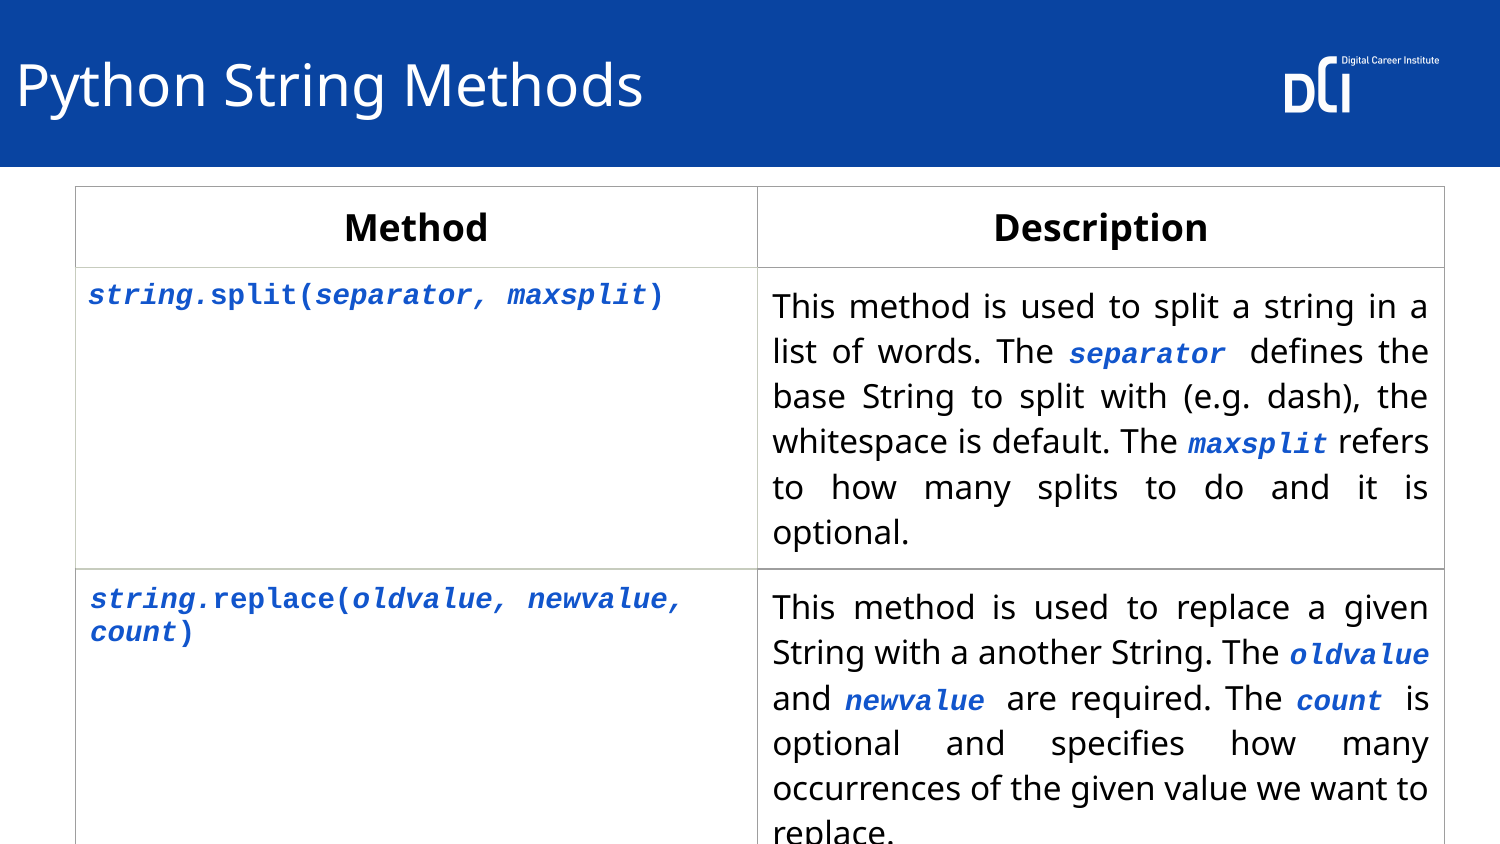

# Python String Methods
| Method | Description |
| --- | --- |
| string.split(separator, maxsplit) | This method is used to split a string in a list of words. The separator defines the base String to split with (e.g. dash), the whitespace is default. The maxsplit refers to how many splits to do and it is optional. |
| string.replace(oldvalue, newvalue, count) | This method is used to replace a given String with a another String. The oldvalue and newvalue are required. The count is optional and specifies how many occurrences of the given value we want to replace. |